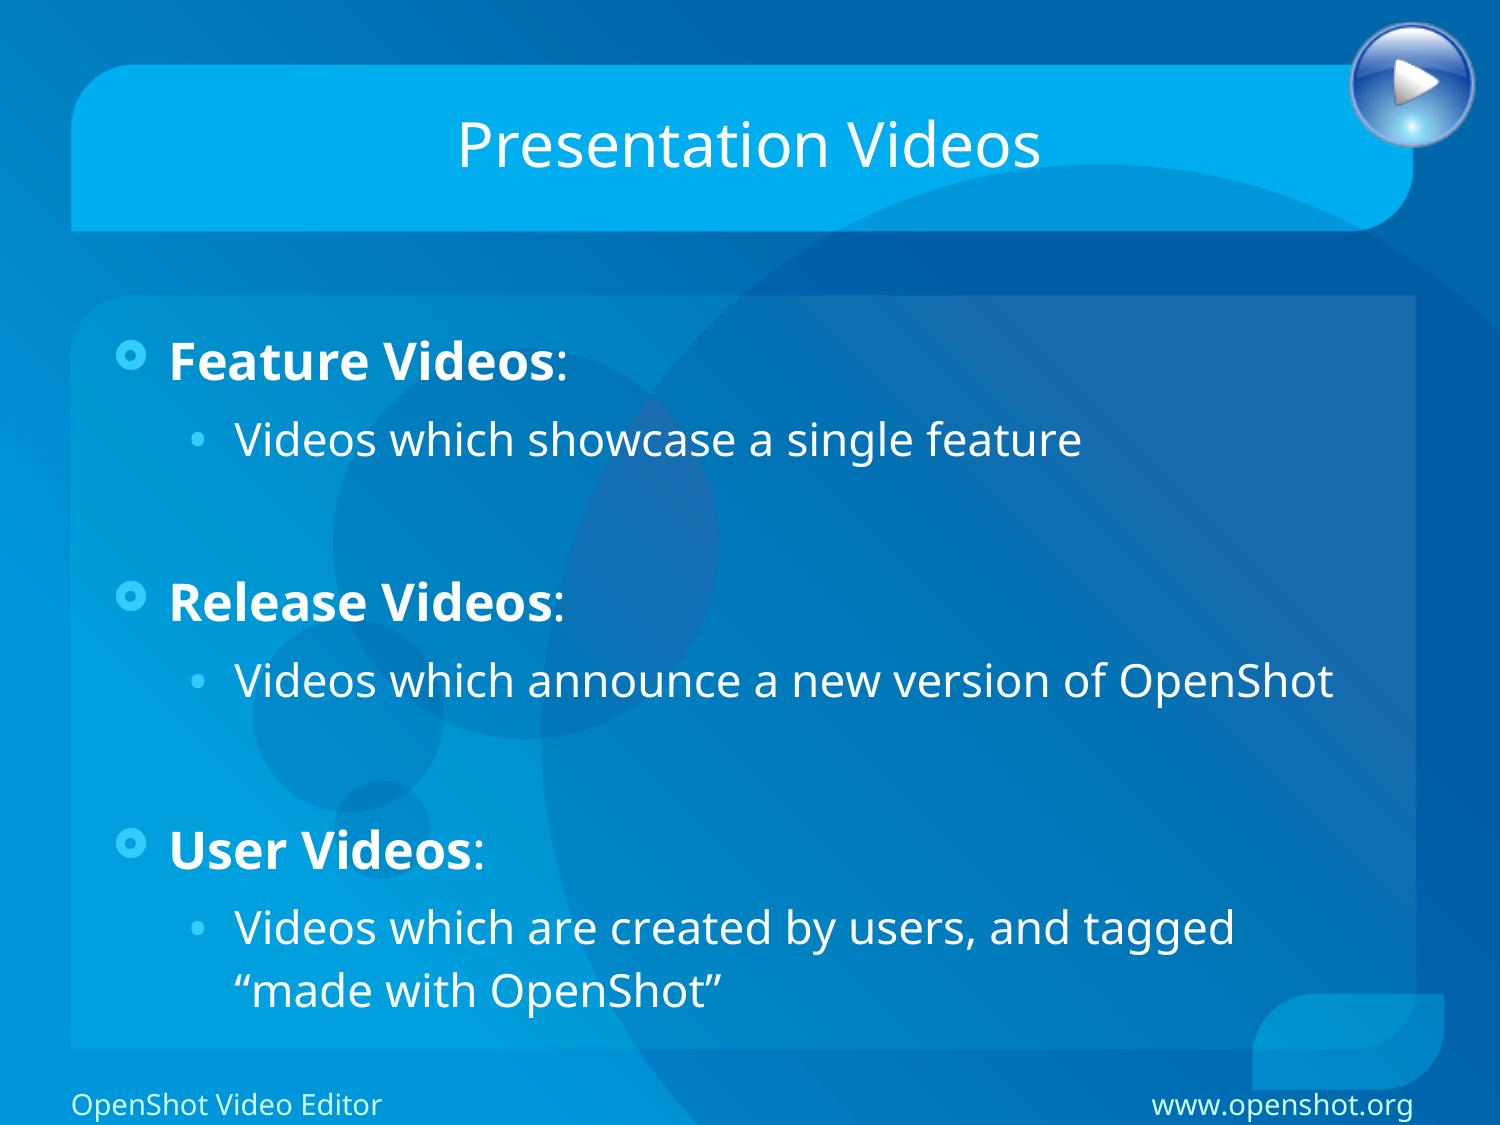

# Presentation Videos
Feature Videos:
Videos which showcase a single feature
Release Videos:
Videos which announce a new version of OpenShot
User Videos:
Videos which are created by users, and tagged “made with OpenShot”